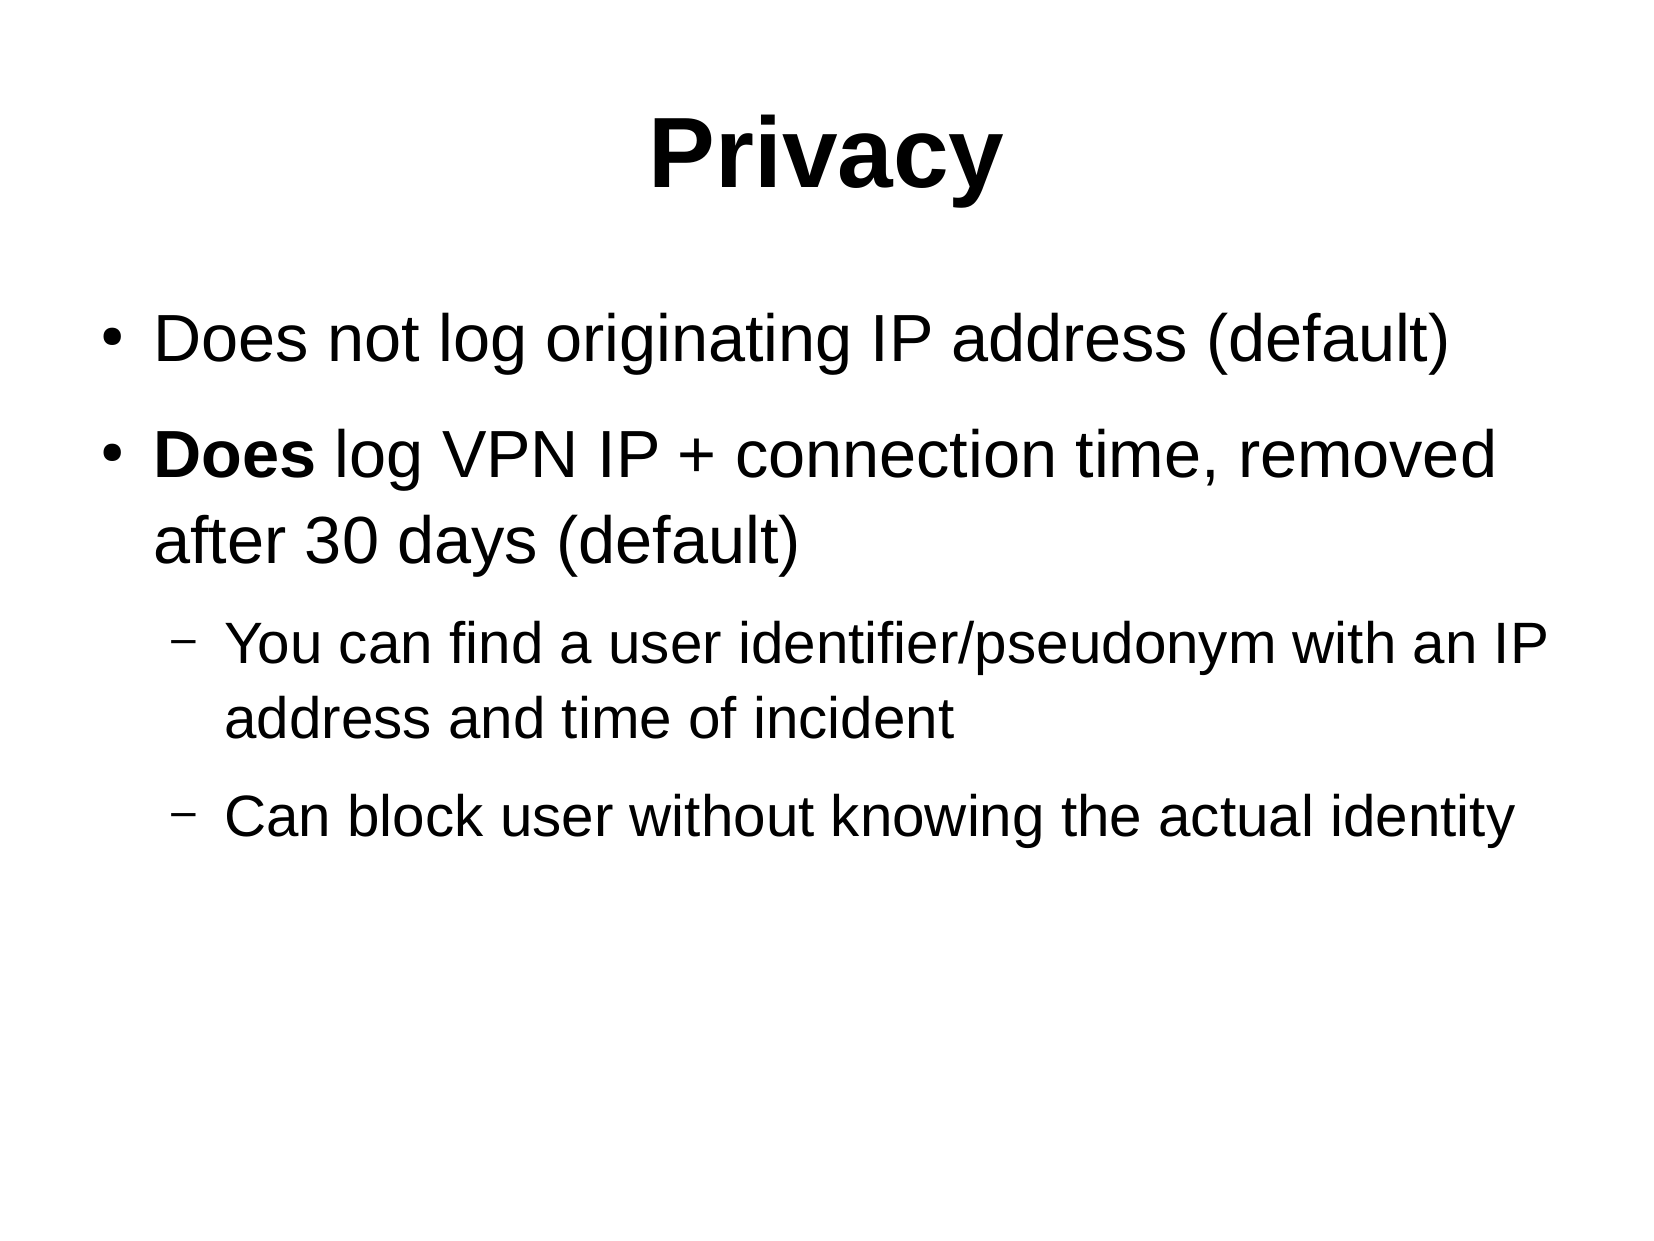

# Privacy
Does not log originating IP address (default)
Does log VPN IP + connection time, removed after 30 days (default)
You can find a user identifier/pseudonym with an IP address and time of incident
Can block user without knowing the actual identity